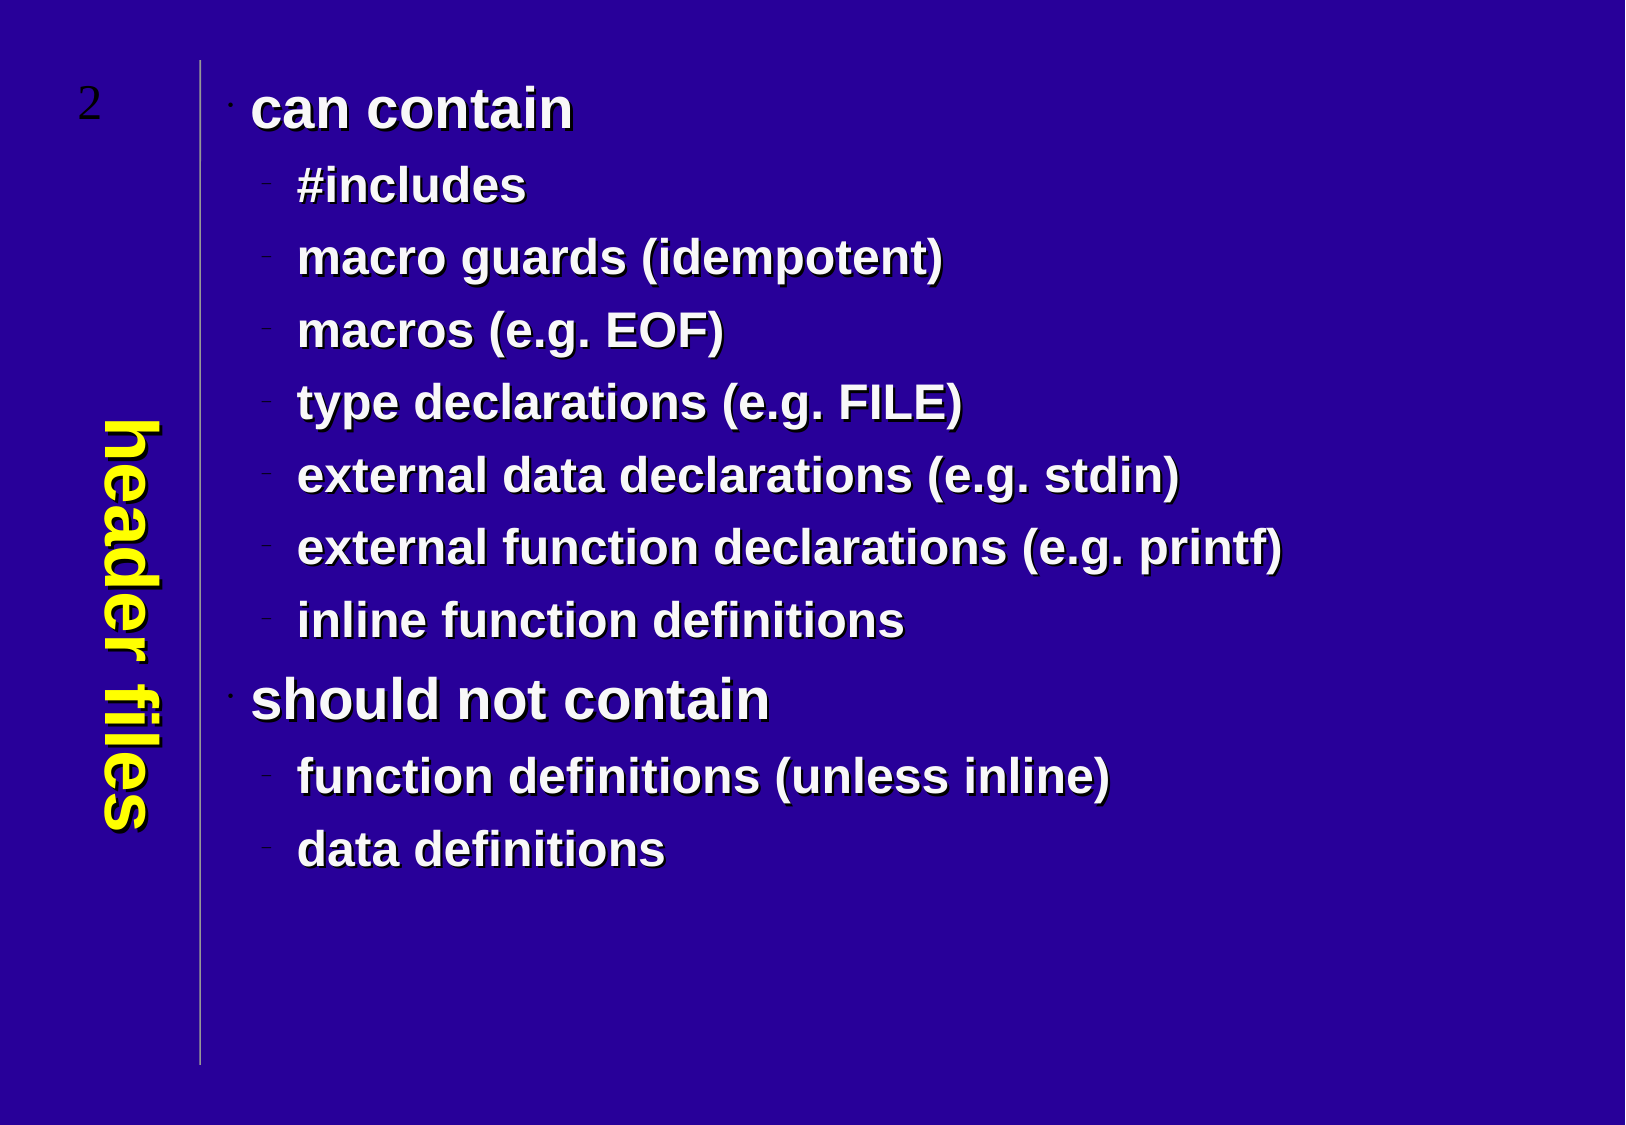

2
 can contain
#includes
macro guards (idempotent)
macros (e.g. EOF)
type declarations (e.g. FILE)
external data declarations (e.g. stdin)
external function declarations (e.g. printf)
inline function definitions
 should not contain
function definitions (unless inline)
data definitions
# header files